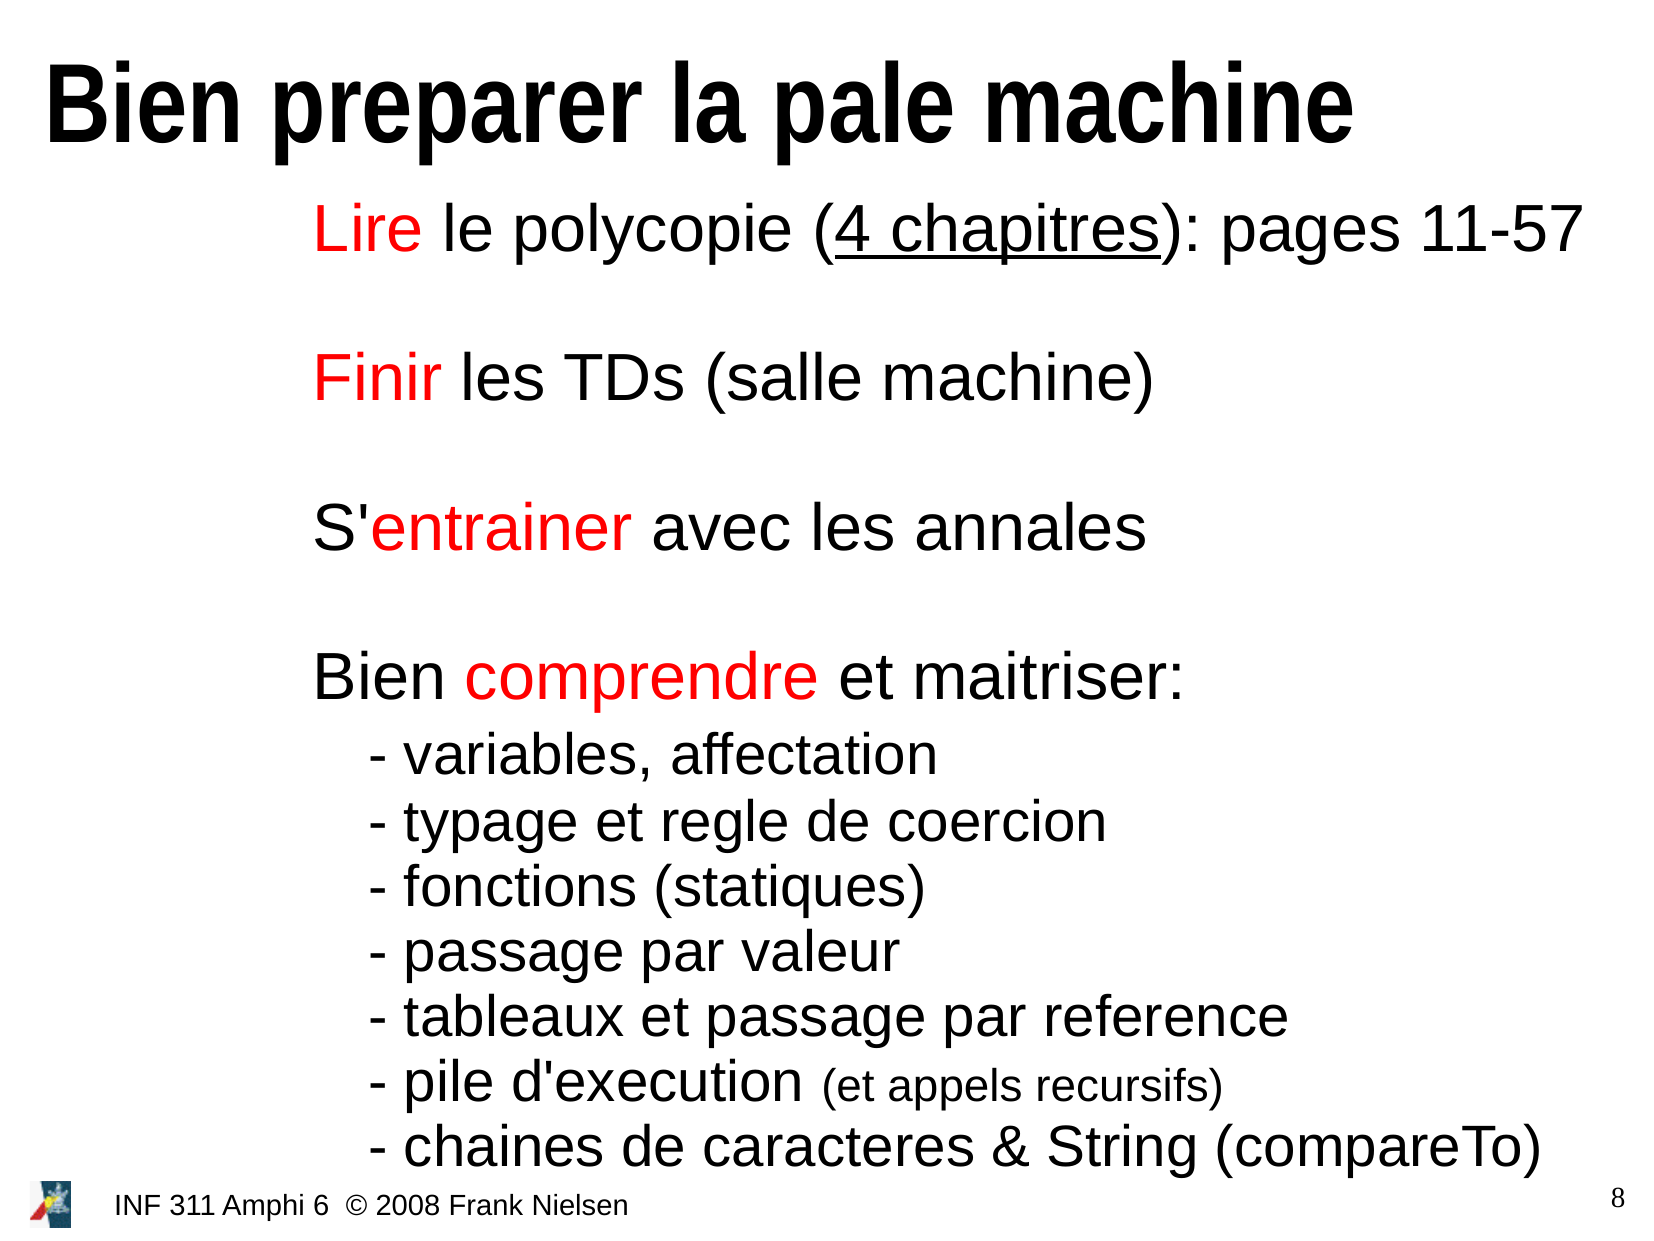

Bien preparer la pale machine
 Lire le polycopie (4 chapitres): pages 11-57
 Finir les TDs (salle machine)
 S'entrainer avec les annales
 Bien comprendre et maitriser:
	- variables, affectation
	- typage et regle de coercion
	- fonctions (statiques)
	- passage par valeur
	- tableaux et passage par reference
	- pile d'execution (et appels recursifs)
	- chaines de caracteres & String (compareTo)